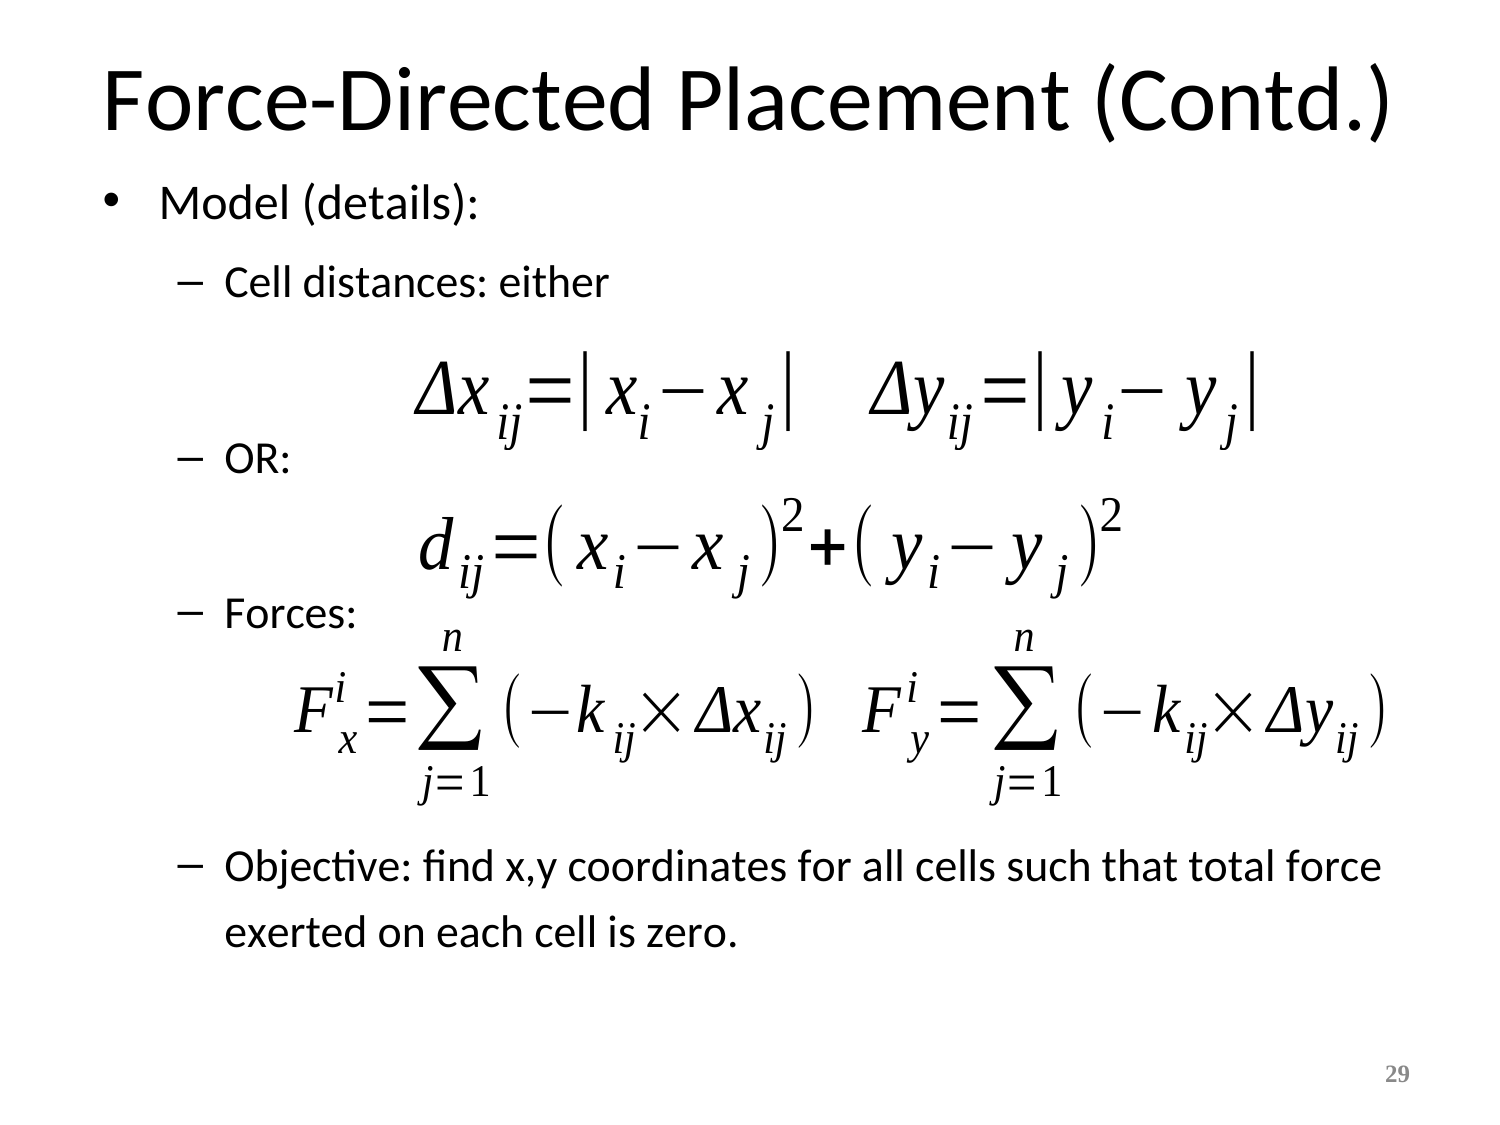

# Force-Directed Placement (Contd.)
Model (details):
Cell distances: either
OR:
Forces:
Objective: find x,y coordinates for all cells such that total force exerted on each cell is zero.